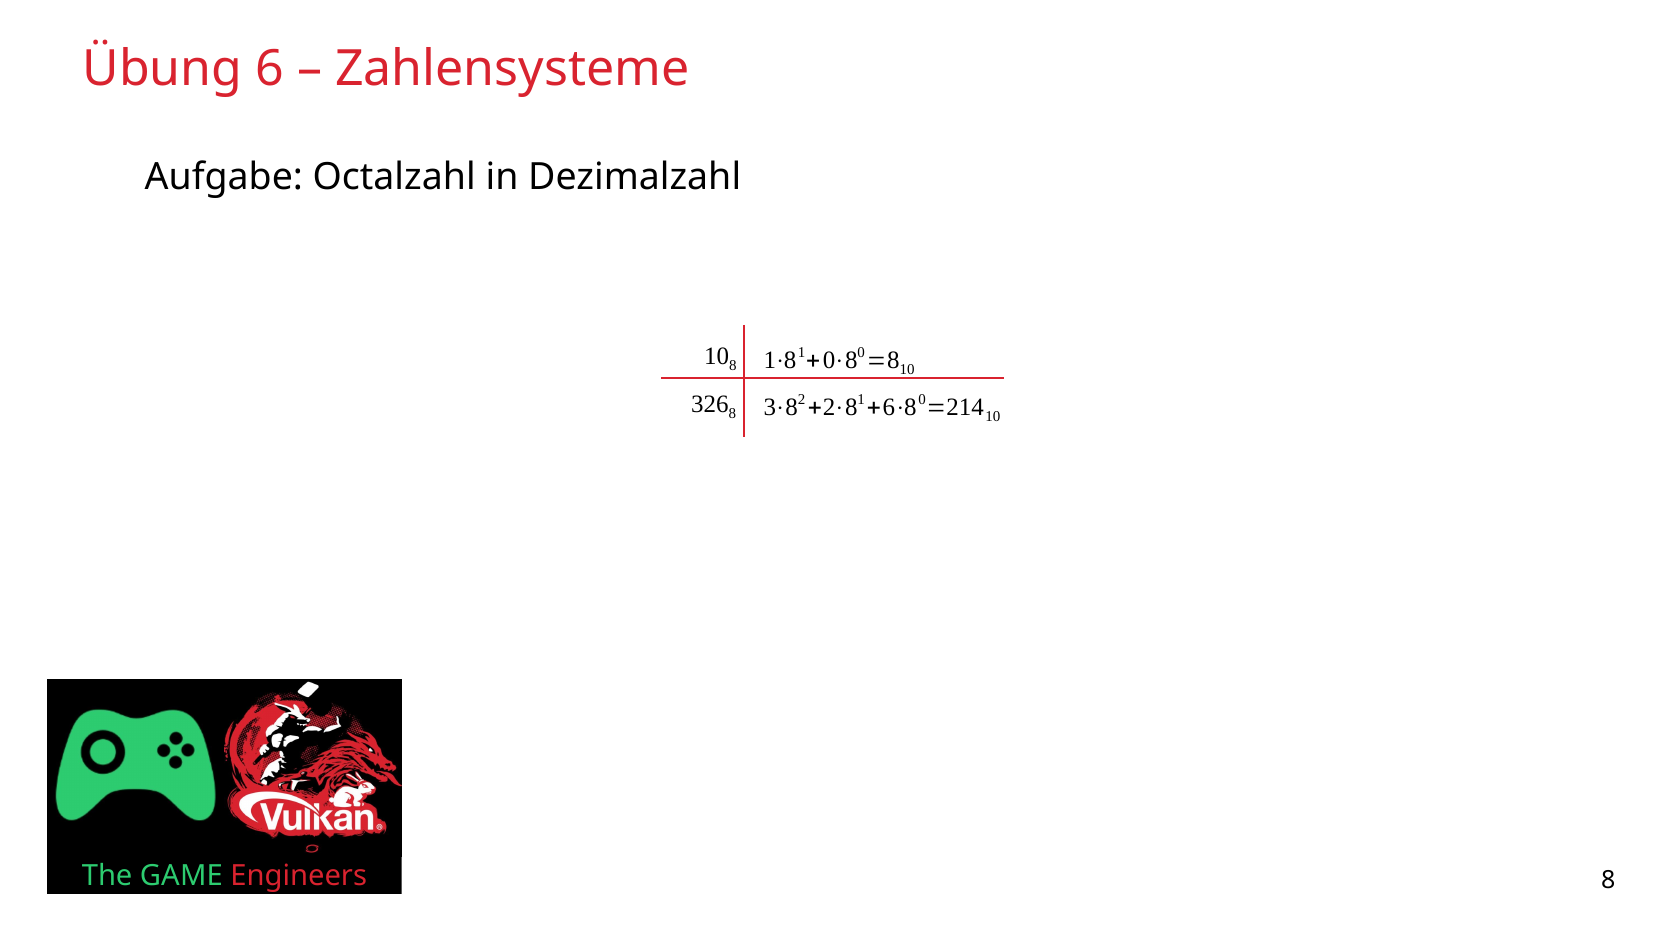

# Übung 6 – Zahlensysteme
Aufgabe: Octalzahl in Dezimalzahl